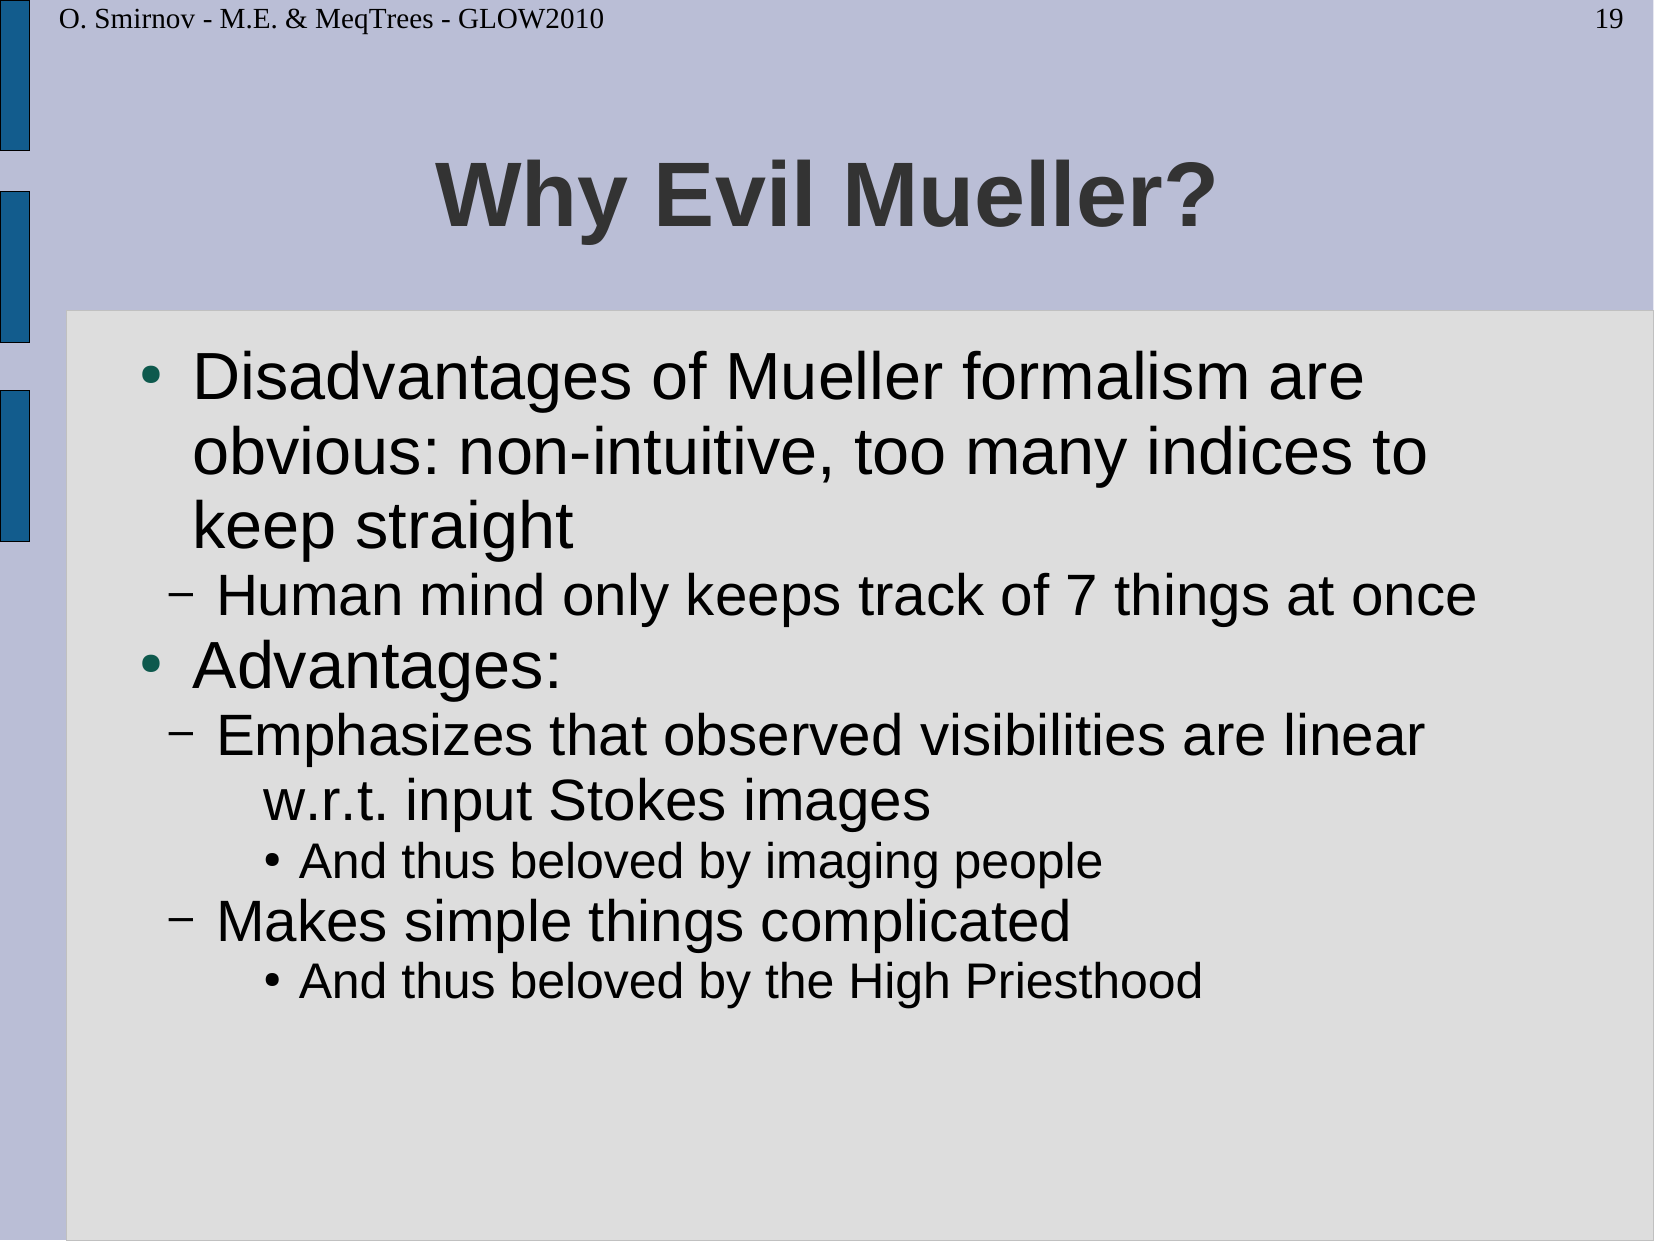

O. Smirnov - M.E. & MeqTrees - GLOW2010
19
# Why Evil Mueller?
Disadvantages of Mueller formalism are obvious: non-intuitive, too many indices to keep straight
Human mind only keeps track of 7 things at once
Advantages:
Emphasizes that observed visibilities are linear w.r.t. input Stokes images
And thus beloved by imaging people
Makes simple things complicated
And thus beloved by the High Priesthood